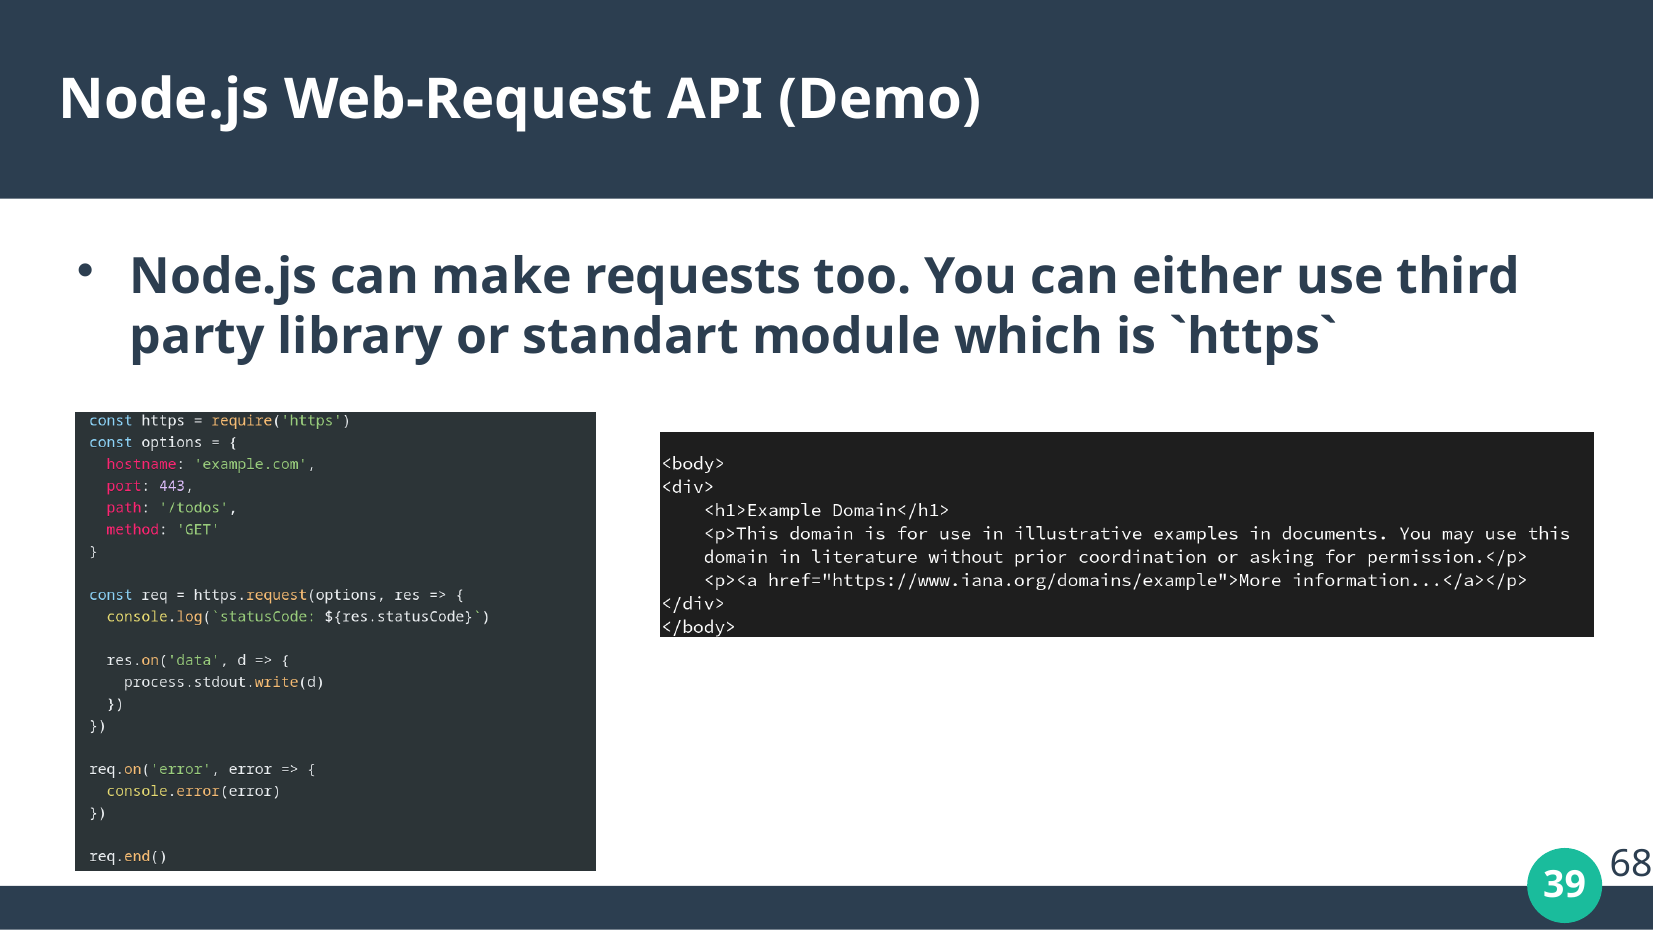

# Node.js Web-Request API (Demo)
Node.js can make requests too. You can either use third party library or standart module which is `https`
68